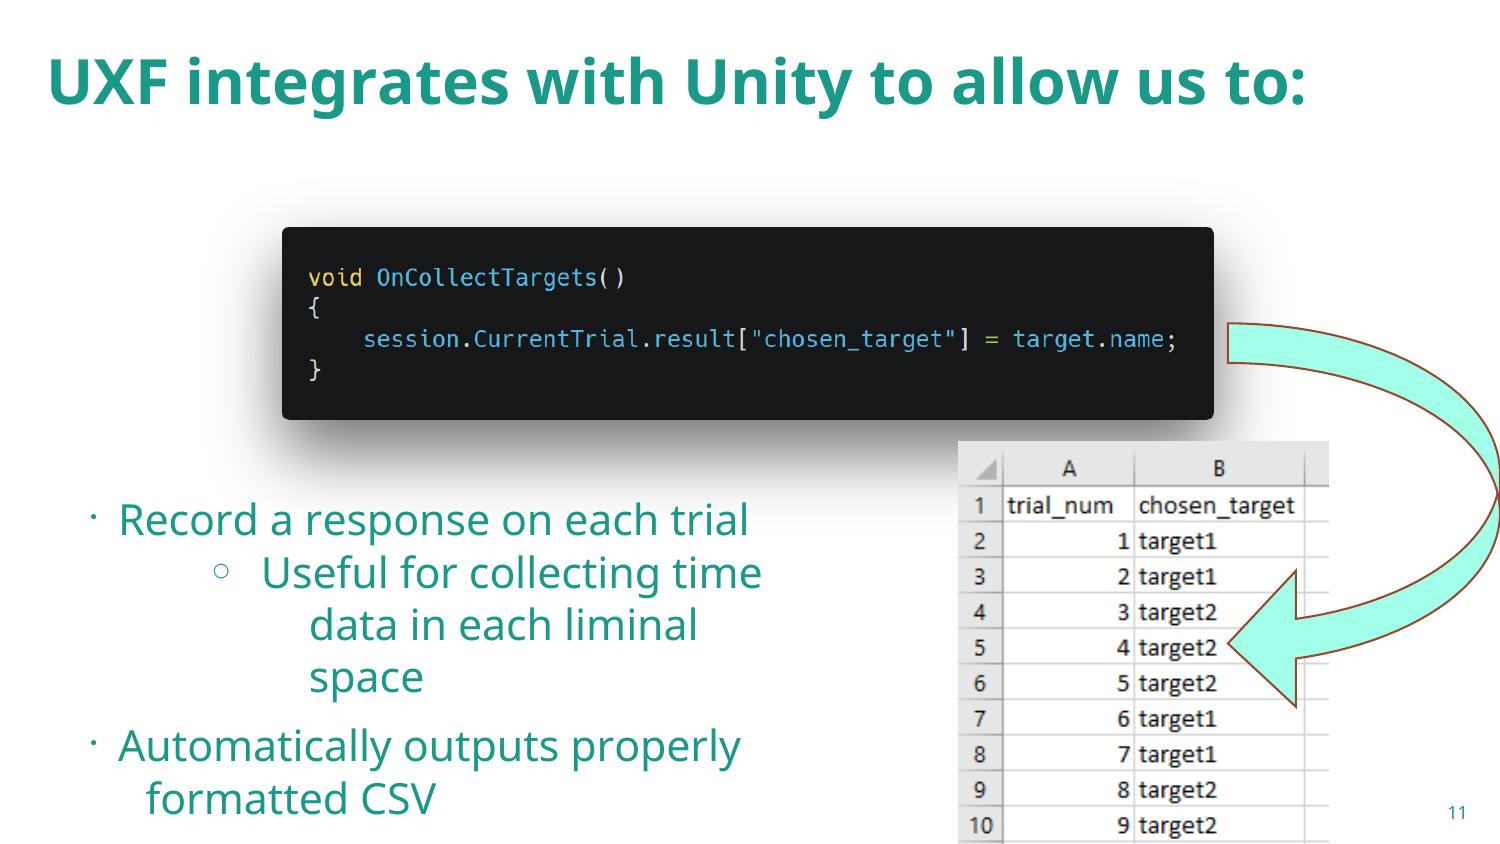

# UXF integrates with Unity to allow us to:
Record a response on each trial
Useful for collecting time data in each liminal space
Automatically outputs properly formatted CSV